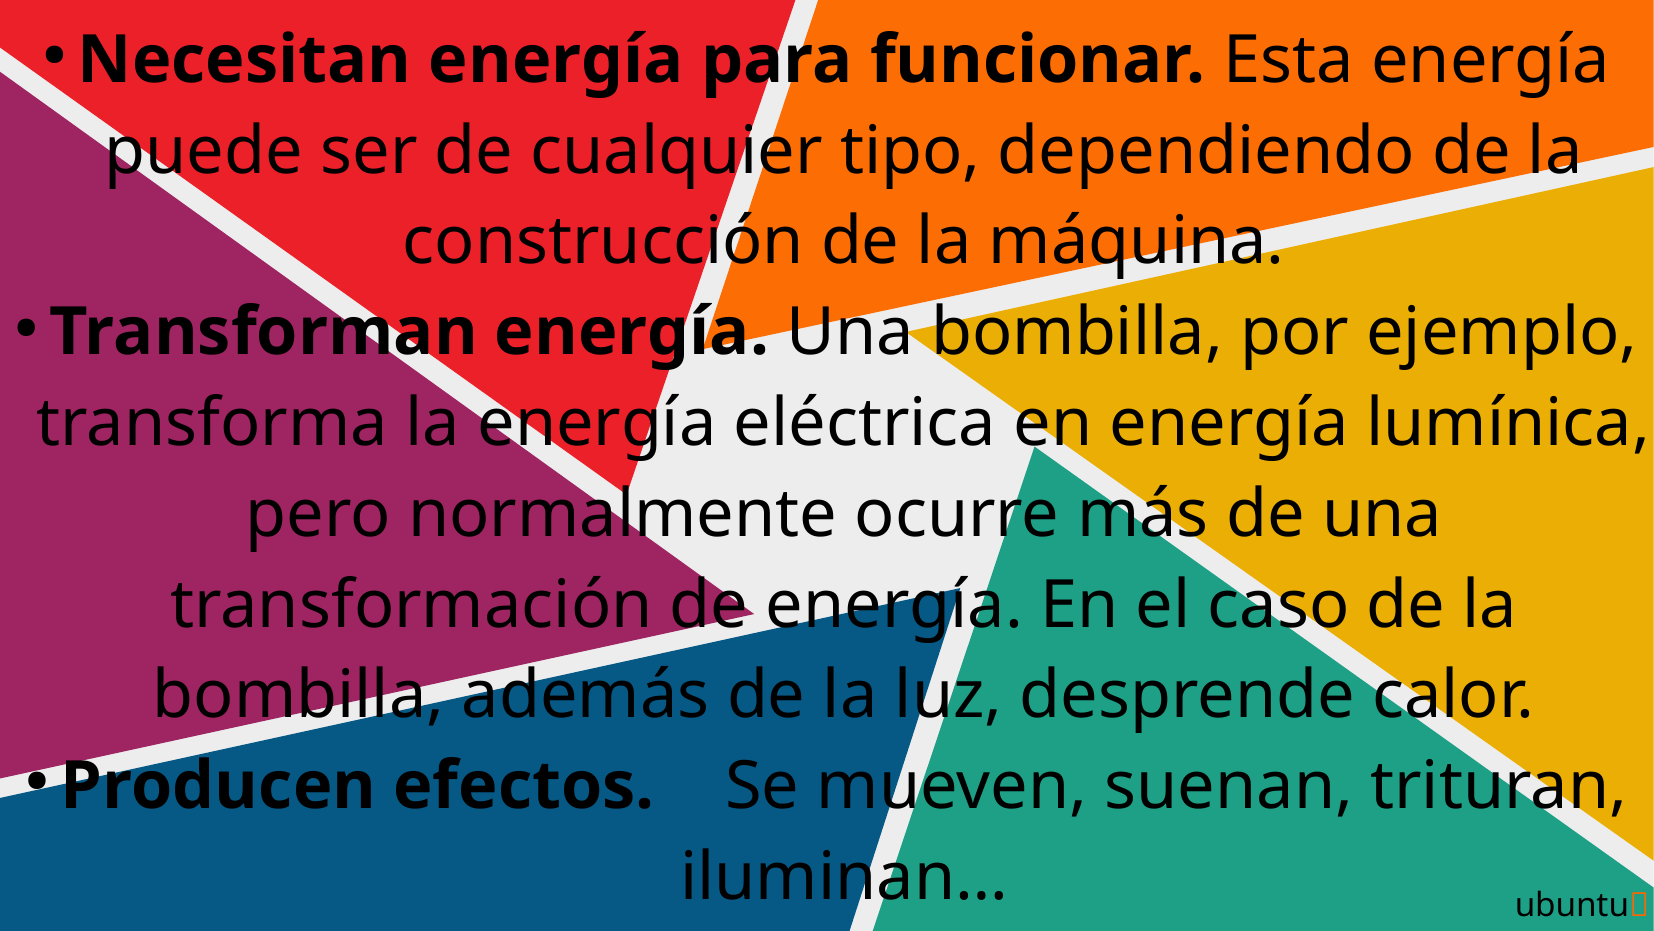

# Necesitan energía para funcionar. Esta energía puede ser de cualquier tipo, dependiendo de la construcción de la máquina.
Transforman energía. Una bombilla, por ejemplo, transforma la energía eléctrica en energía lumínica, pero normalmente ocurre más de una transformación de energía. En el caso de la bombilla, además de la luz, desprende calor.
Producen efectos. 	Se mueven, suenan, trituran, iluminan…
ubuntu